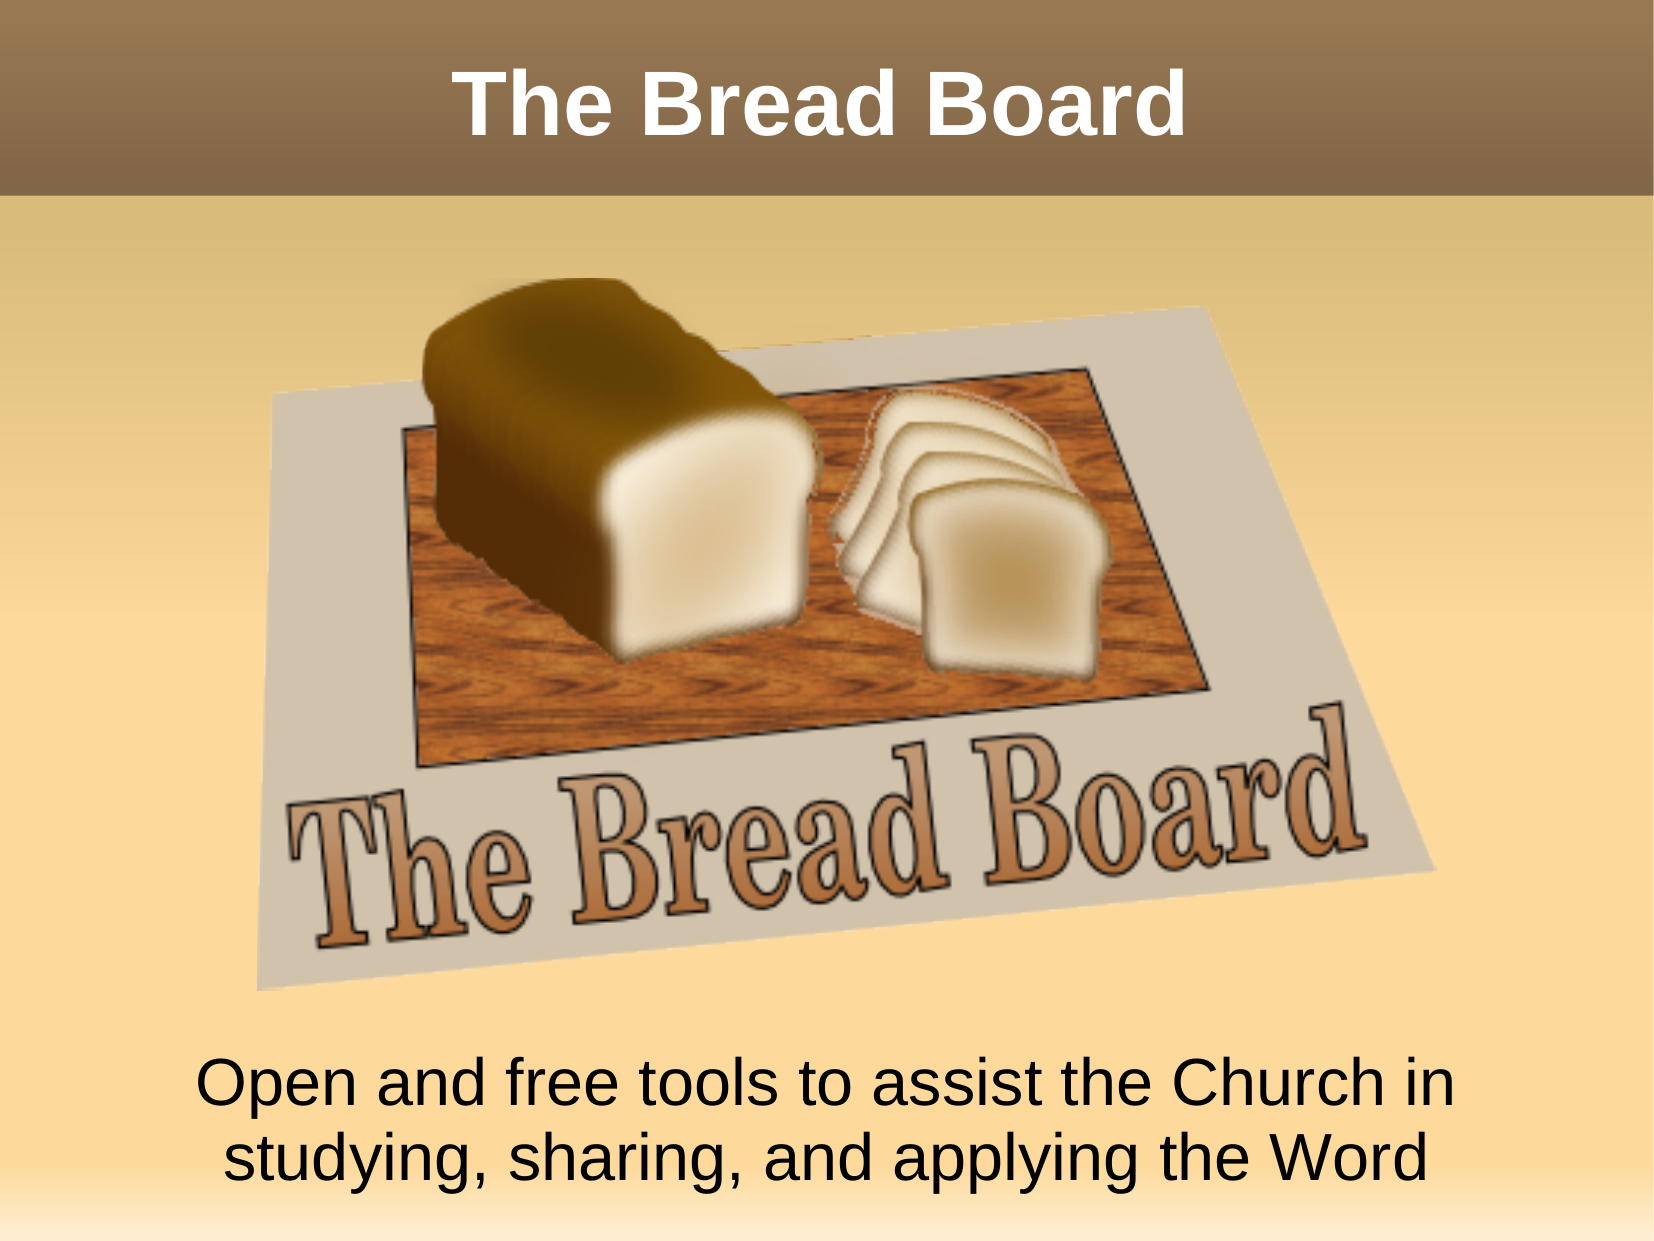

# The Bread Board
Open and free tools to assist the Church in studying, sharing, and applying the Word